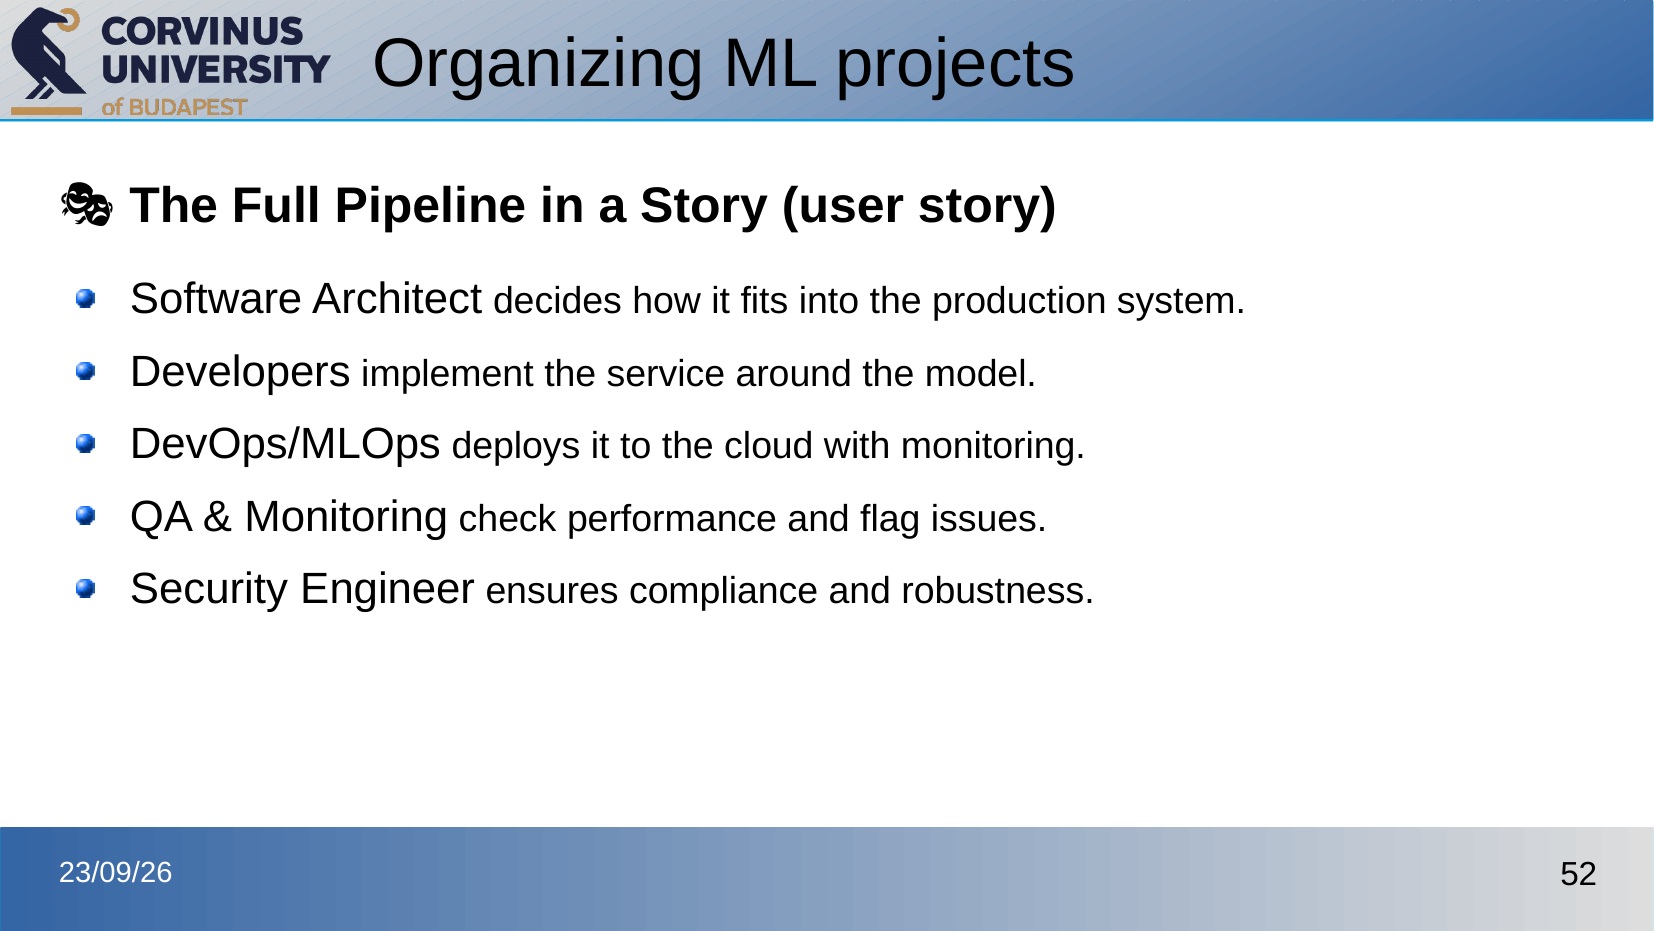

# Organizing ML projects
🎭 The Full Pipeline in a Story (user story)
Software Architect decides how it fits into the production system.
Developers implement the service around the model.
DevOps/MLOps deploys it to the cloud with monitoring.
QA & Monitoring check performance and flag issues.
Security Engineer ensures compliance and robustness.